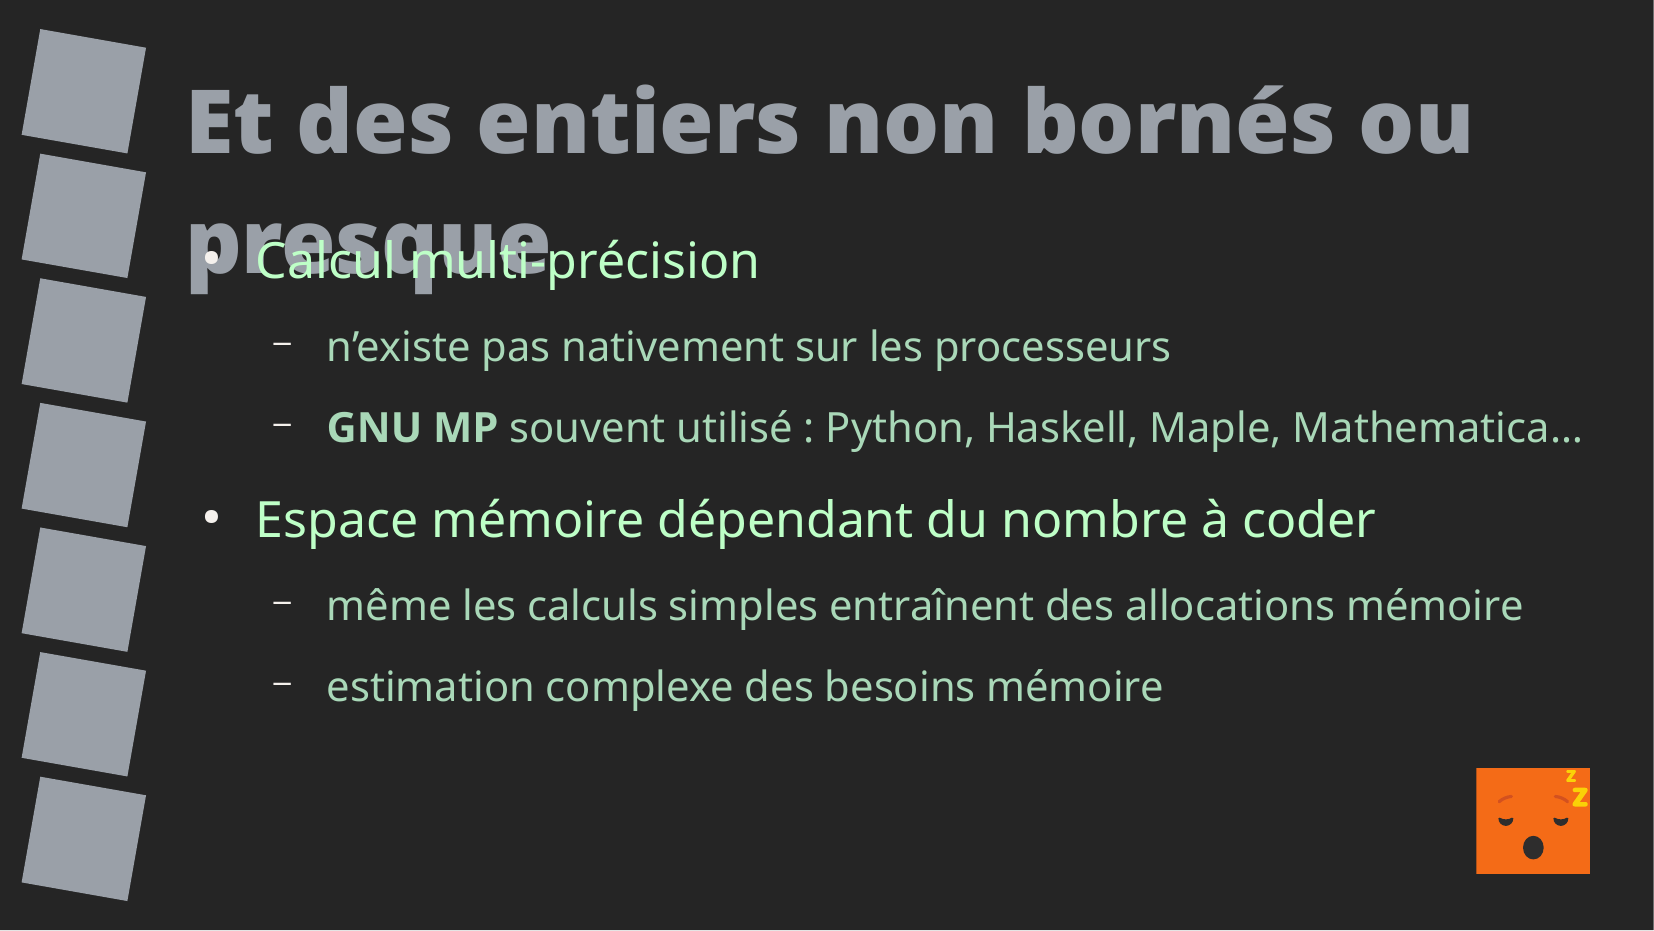

# Et des entiers non bornés ou presque
Calcul multi-précision
n’existe pas nativement sur les processeurs
GNU MP souvent utilisé : Python, Haskell, Maple, Mathematica…
Espace mémoire dépendant du nombre à coder
même les calculs simples entraînent des allocations mémoire
estimation complexe des besoins mémoire